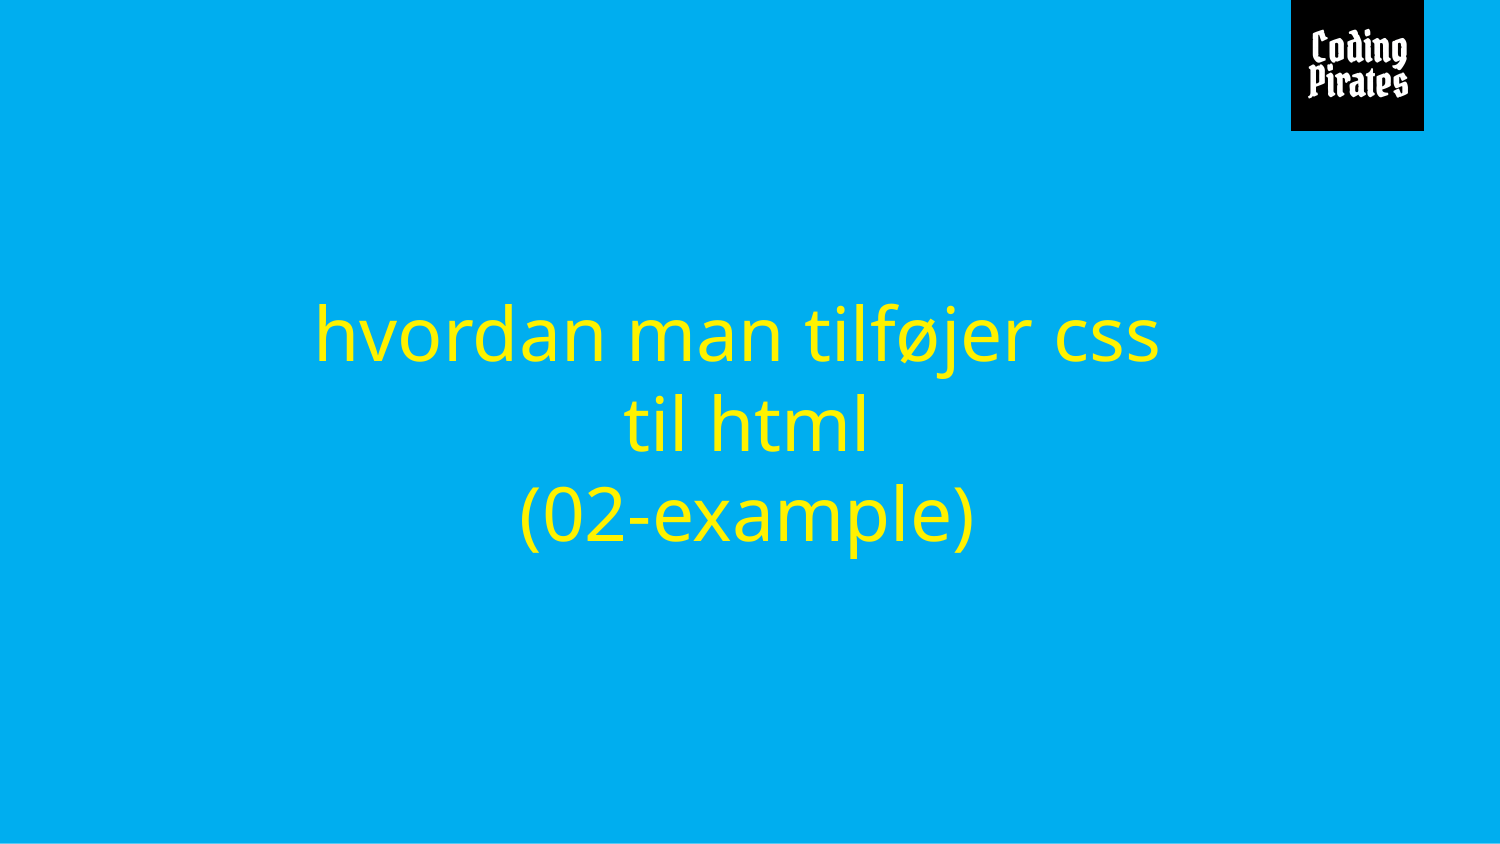

# hvordan man tilføjer css til html (02-example)